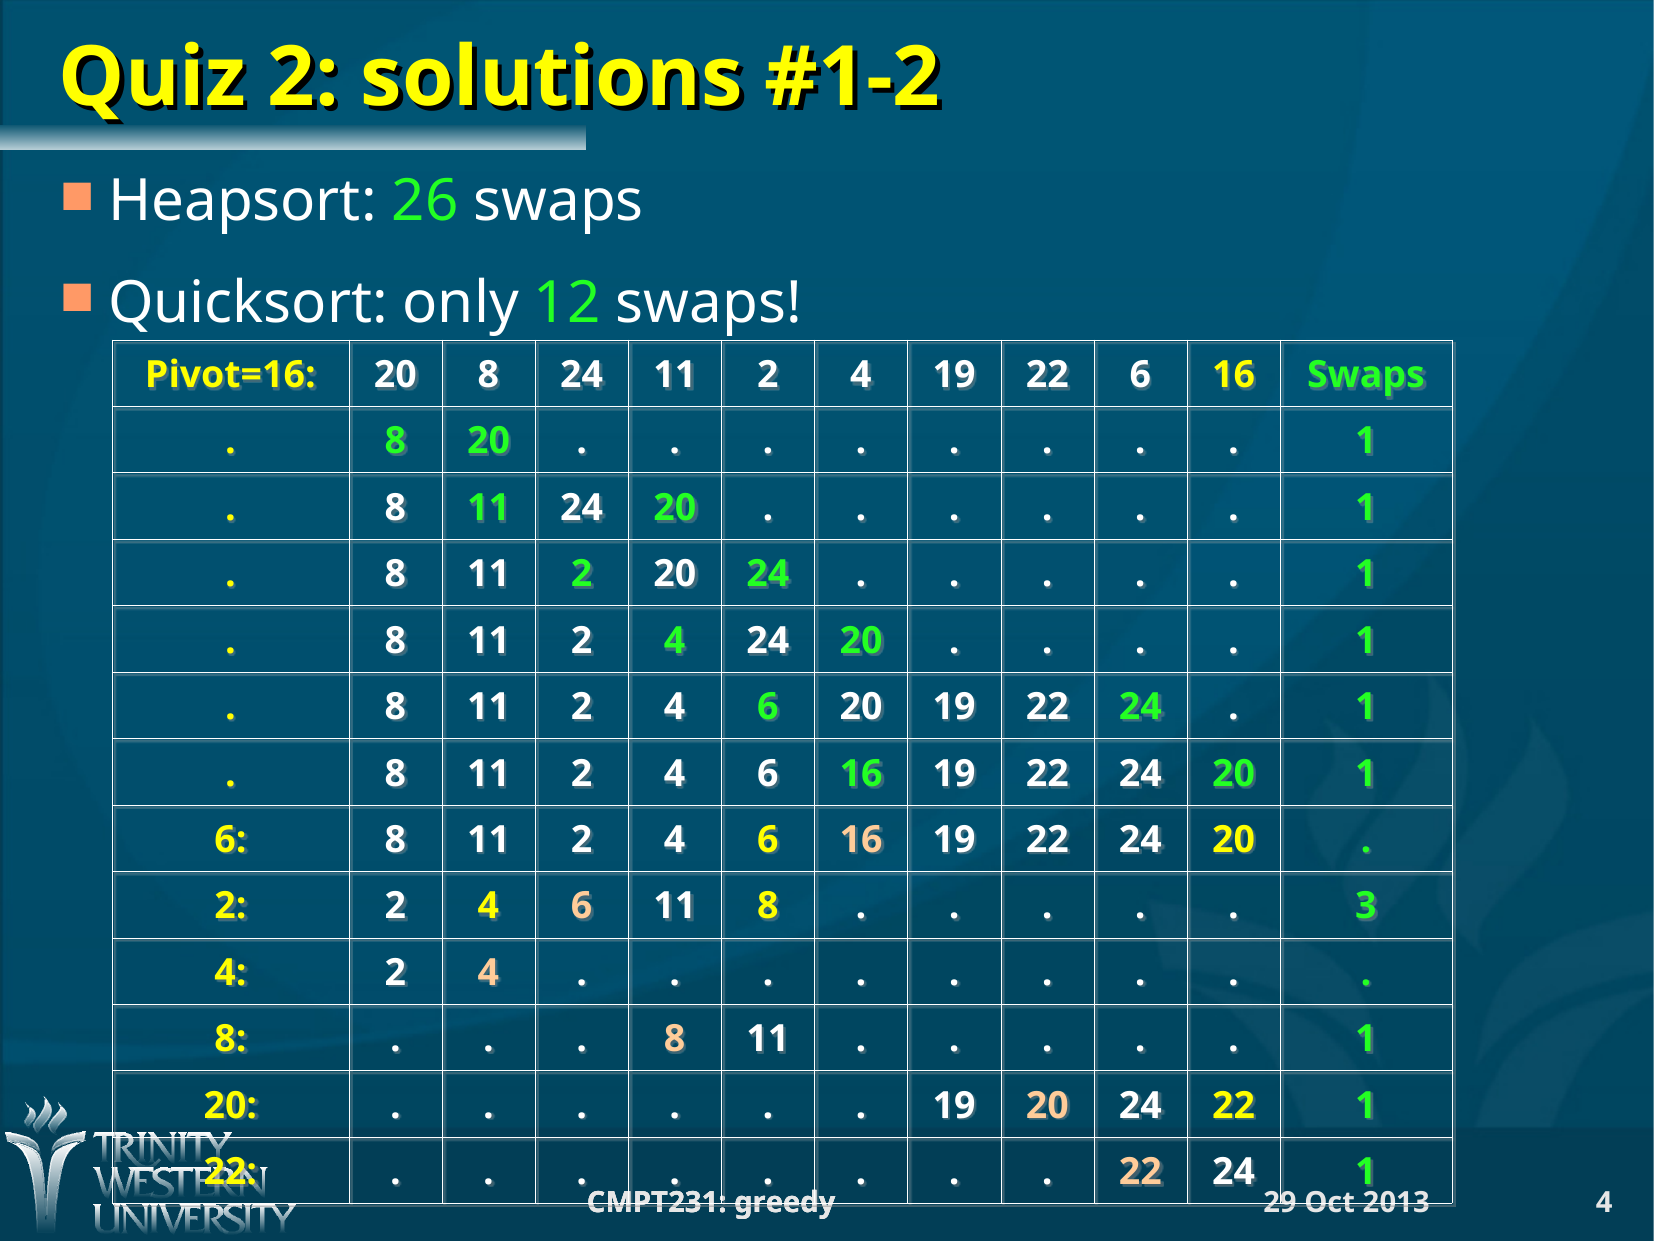

# Quiz 2: solutions #1-2
Heapsort: 26 swaps
Quicksort: only 12 swaps!
| Pivot=16: | 20 | 8 | 24 | 11 | 2 | 4 | 19 | 22 | 6 | 16 | Swaps |
| --- | --- | --- | --- | --- | --- | --- | --- | --- | --- | --- | --- |
| . | 8 | 20 | . | . | . | . | . | . | . | . | 1 |
| . | 8 | 11 | 24 | 20 | . | . | . | . | . | . | 1 |
| . | 8 | 11 | 2 | 20 | 24 | . | . | . | . | . | 1 |
| . | 8 | 11 | 2 | 4 | 24 | 20 | . | . | . | . | 1 |
| . | 8 | 11 | 2 | 4 | 6 | 20 | 19 | 22 | 24 | . | 1 |
| . | 8 | 11 | 2 | 4 | 6 | 16 | 19 | 22 | 24 | 20 | 1 |
| 6: | 8 | 11 | 2 | 4 | 6 | 16 | 19 | 22 | 24 | 20 | . |
| 2: | 2 | 4 | 6 | 11 | 8 | . | . | . | . | . | 3 |
| 4: | 2 | 4 | . | . | . | . | . | . | . | . | . |
| 8: | . | . | . | 8 | 11 | . | . | . | . | . | 1 |
| 20: | . | . | . | . | . | . | 19 | 20 | 24 | 22 | 1 |
| 22: | . | . | . | . | . | . | . | . | 22 | 24 | 1 |
CMPT231: greedy
29 Oct 2013
4